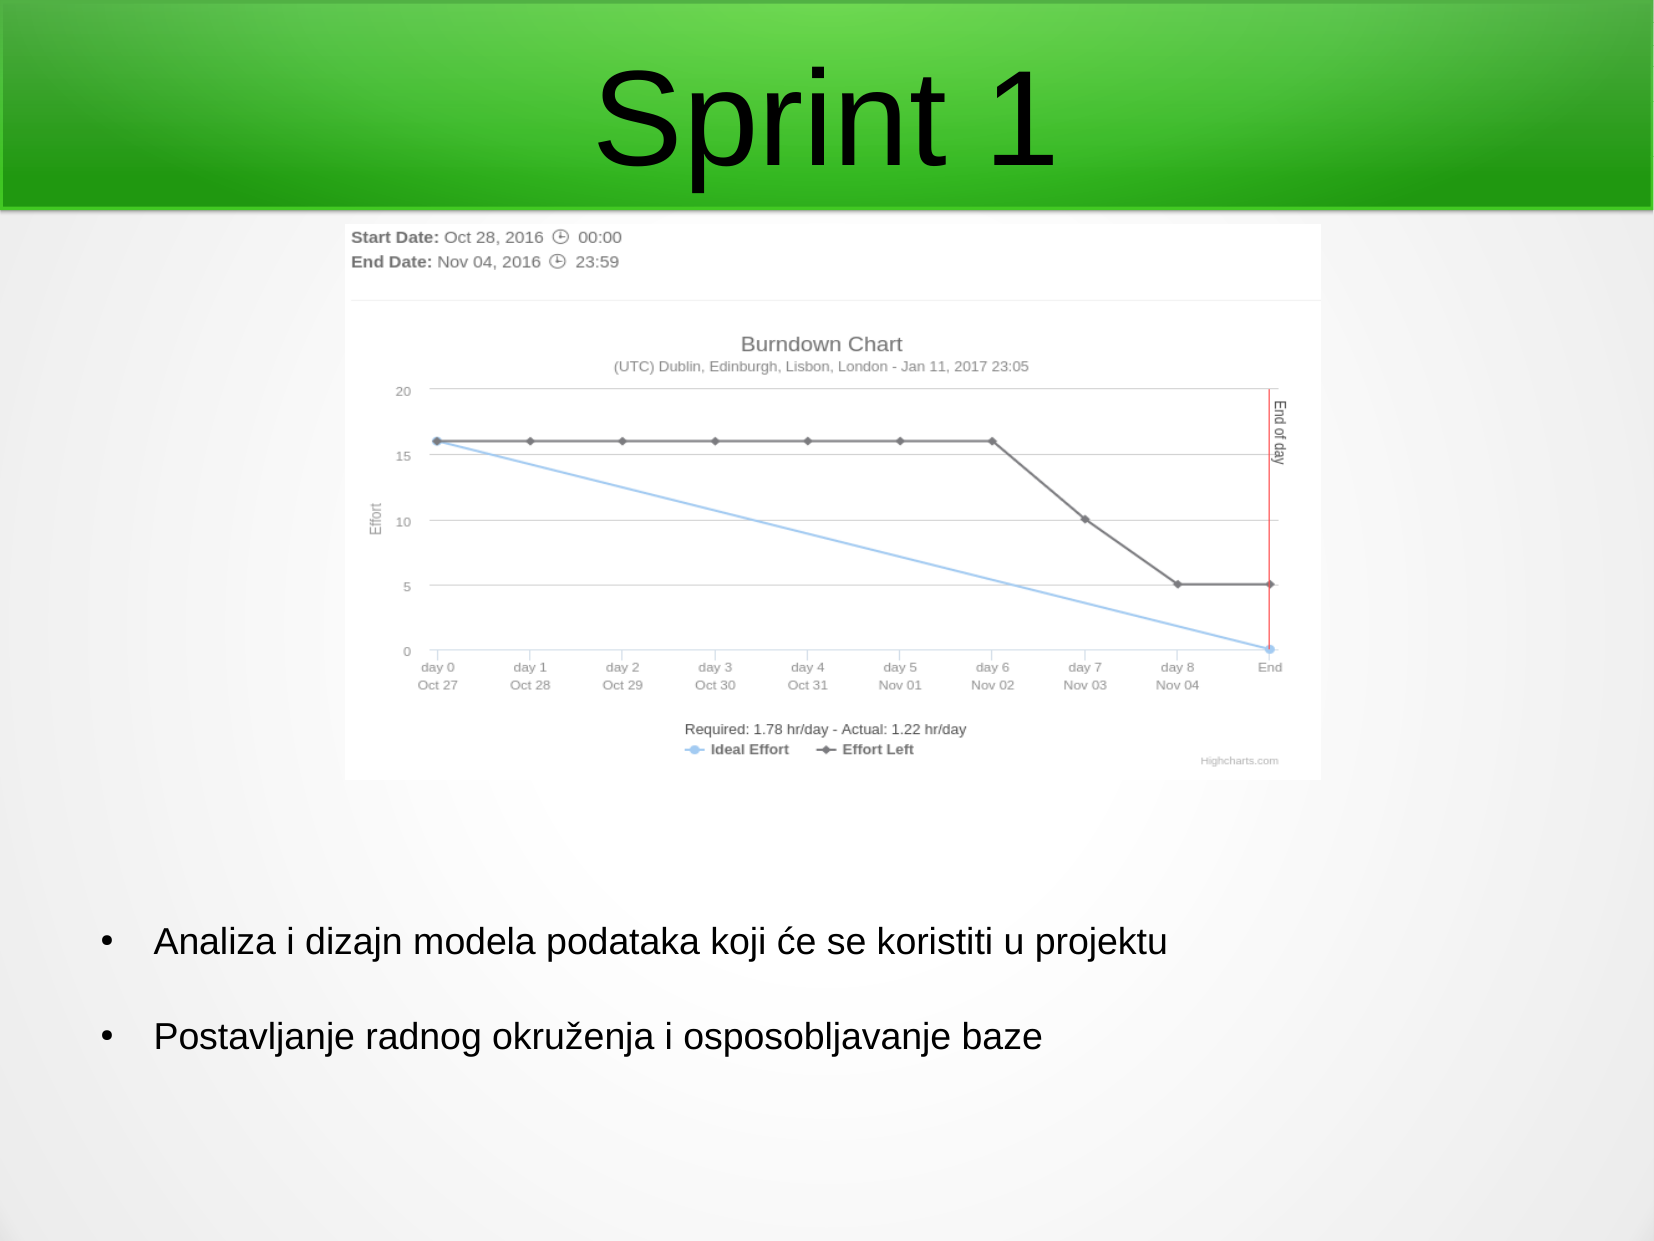

# Sprint 1
Analiza i dizajn modela podataka koji će se koristiti u projektu
Postavljanje radnog okruženja i osposobljavanje baze